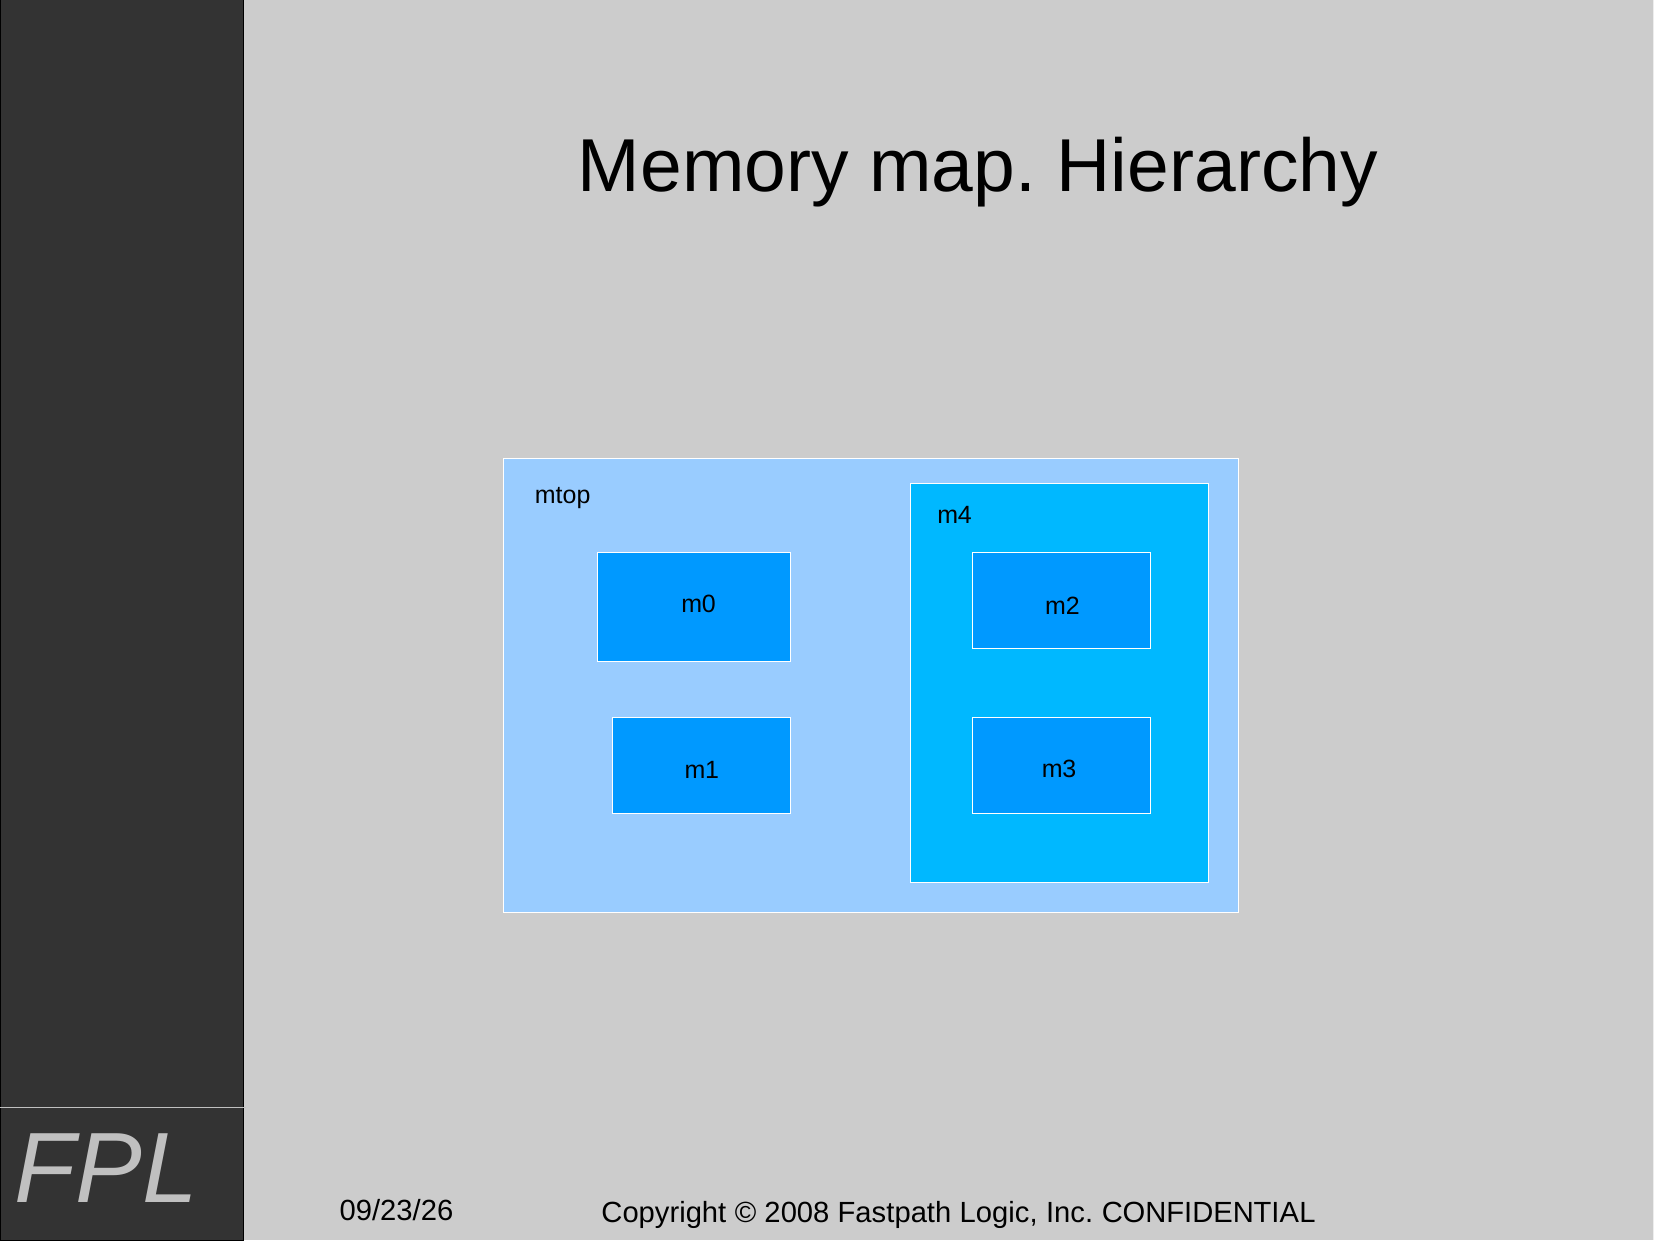

# Memory map. Hierarchy
mtop
m4
m0
m2
m3
m1
Copyright Fastpath Logic Inc. @2007